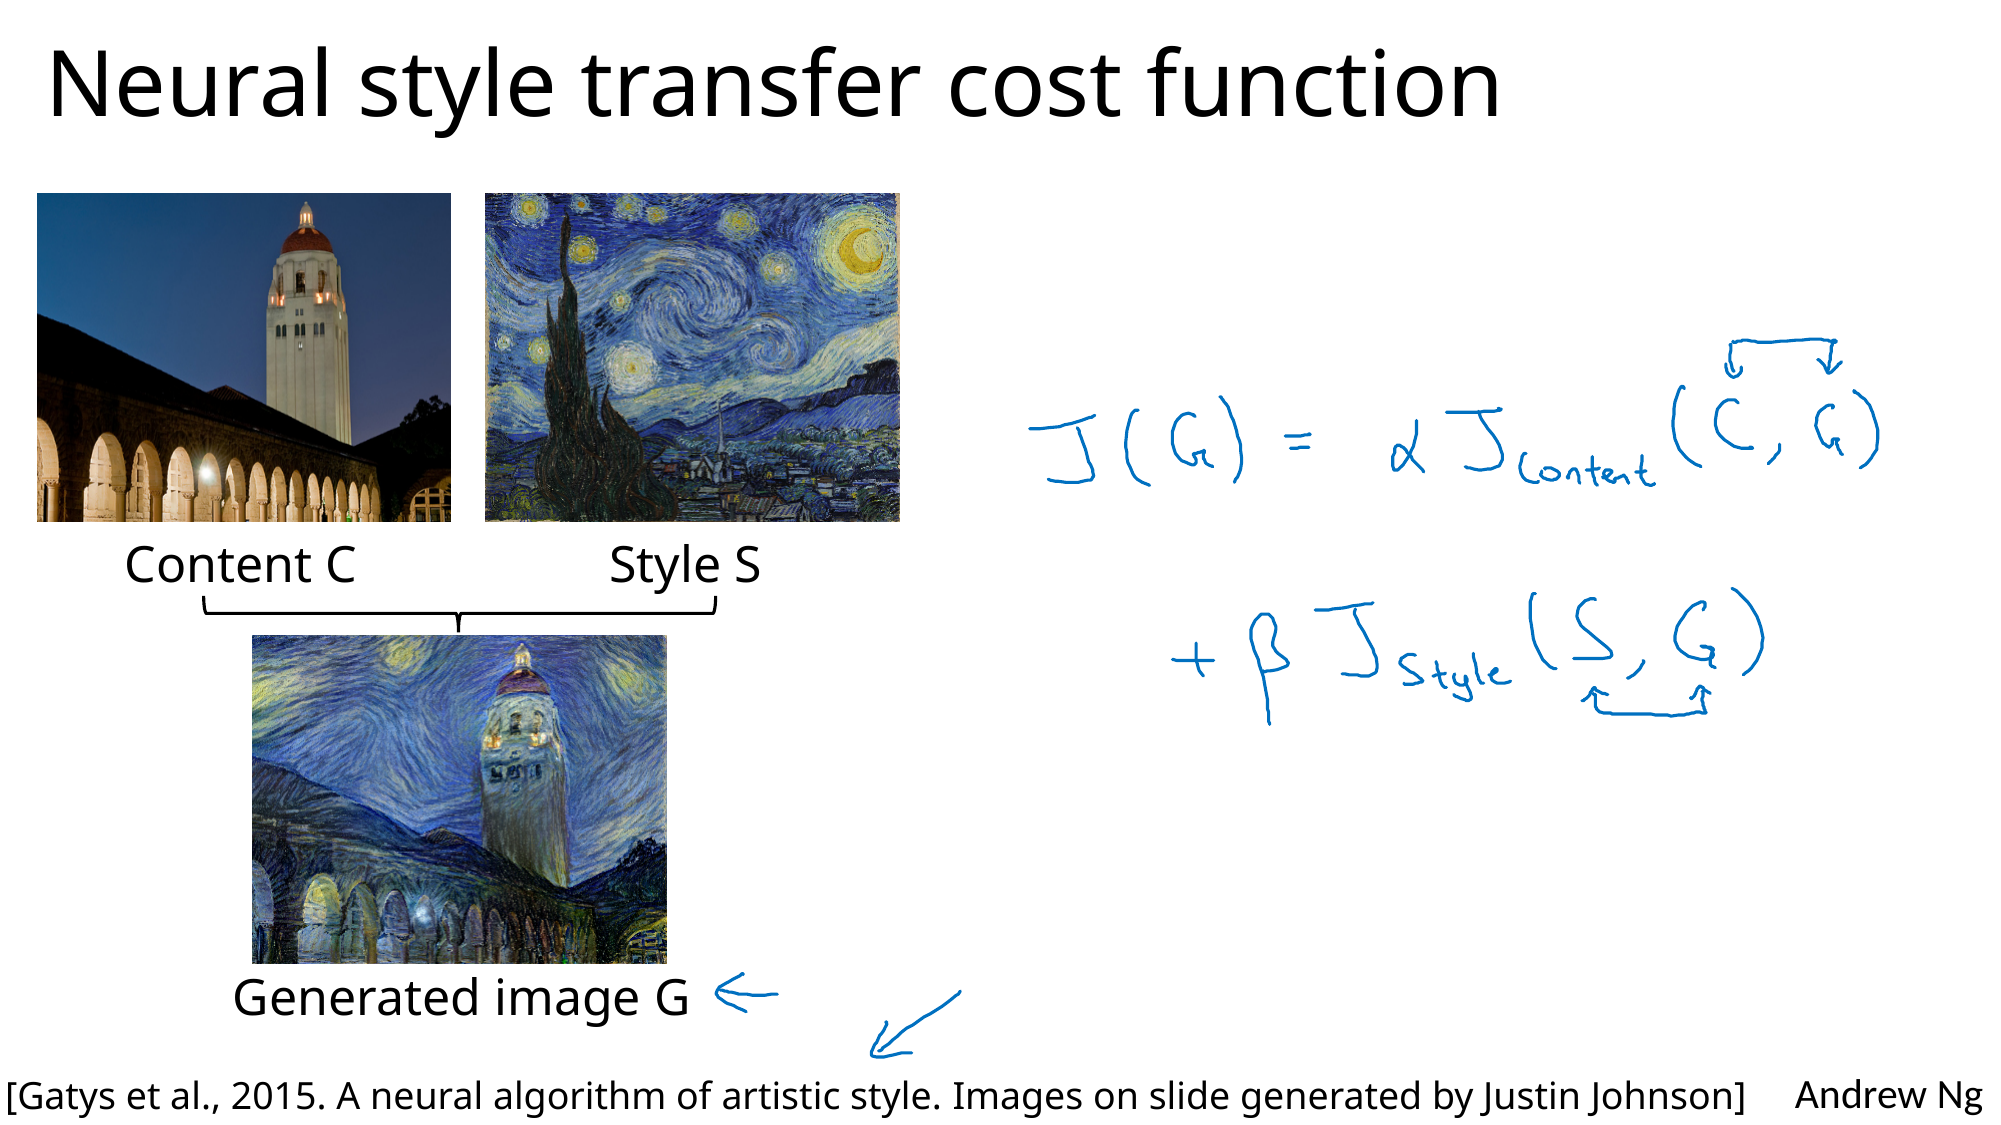

# Neural style transfer cost function
Content C
Style S
Generated image G
[Gatys et al., 2015. A neural algorithm of artistic style. Images on slide generated by Justin Johnson]